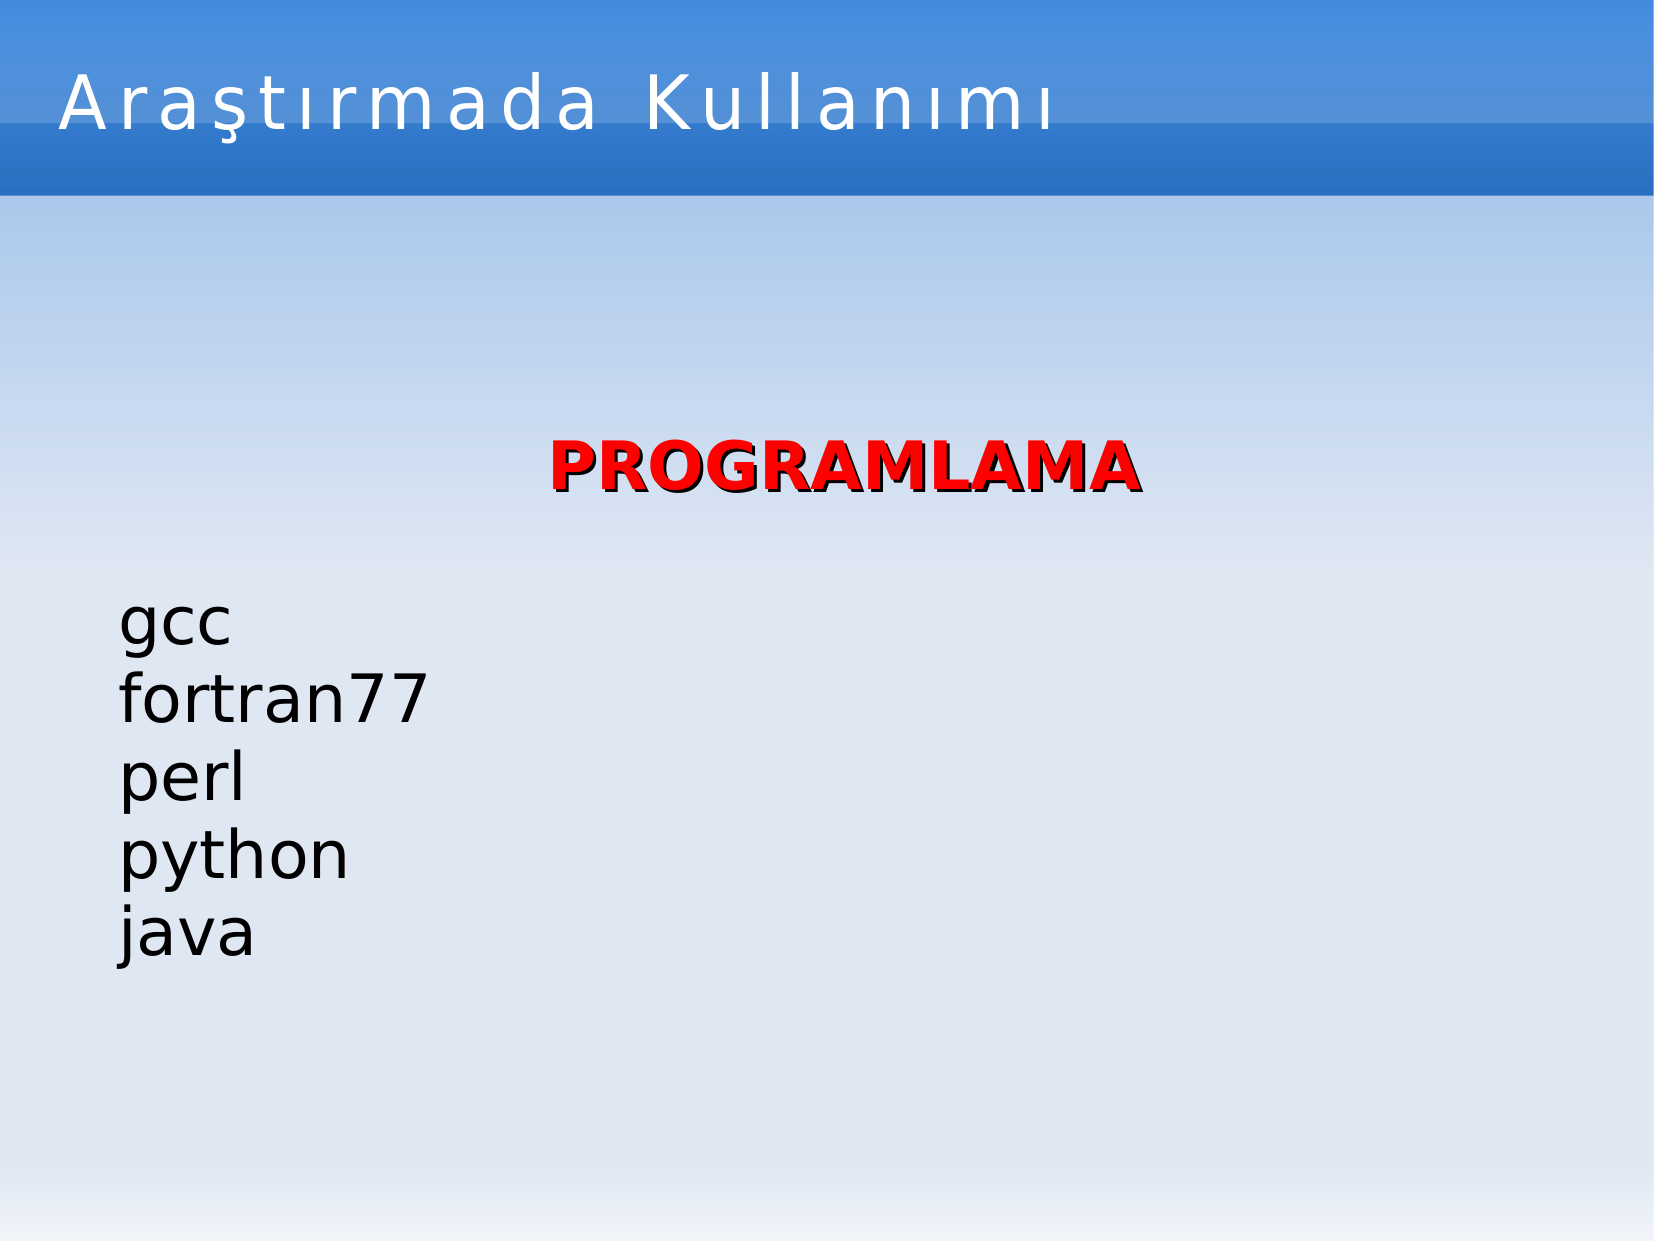

# Araştırmada Kullanımı
PROGRAMLAMA
gcc
fortran77
perl
python
java